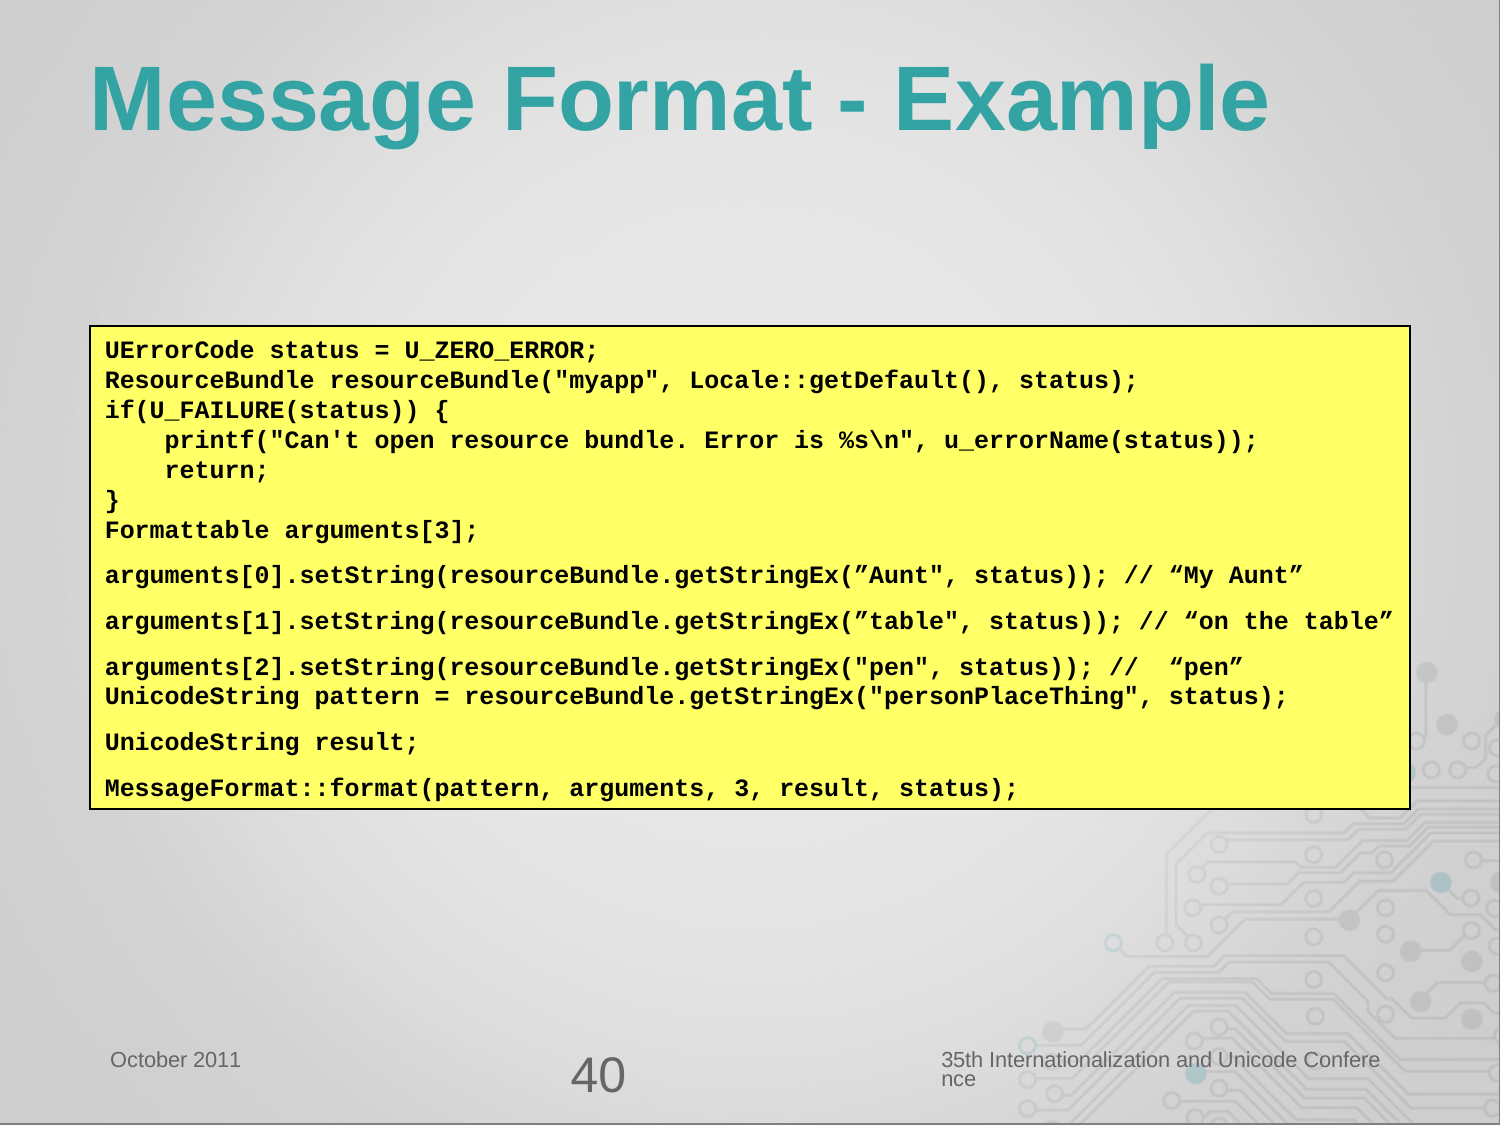

# Message Format - Example
UErrorCode status = U_ZERO_ERROR;
ResourceBundle resourceBundle("myapp", Locale::getDefault(), status);
if(U_FAILURE(status)) {
 printf("Can't open resource bundle. Error is %s\n", u_errorName(status));
 return;
}
Formattable arguments[3];
arguments[0].setString(resourceBundle.getStringEx(”Aunt", status)); // “My Aunt”
arguments[1].setString(resourceBundle.getStringEx(”table", status)); // “on the table”
arguments[2].setString(resourceBundle.getStringEx("pen", status)); // “pen”
UnicodeString pattern = resourceBundle.getStringEx("personPlaceThing", status);
UnicodeString result;
MessageFormat::format(pattern, arguments, 3, result, status);
October 2011
40
35th Internationalization and Unicode Conference